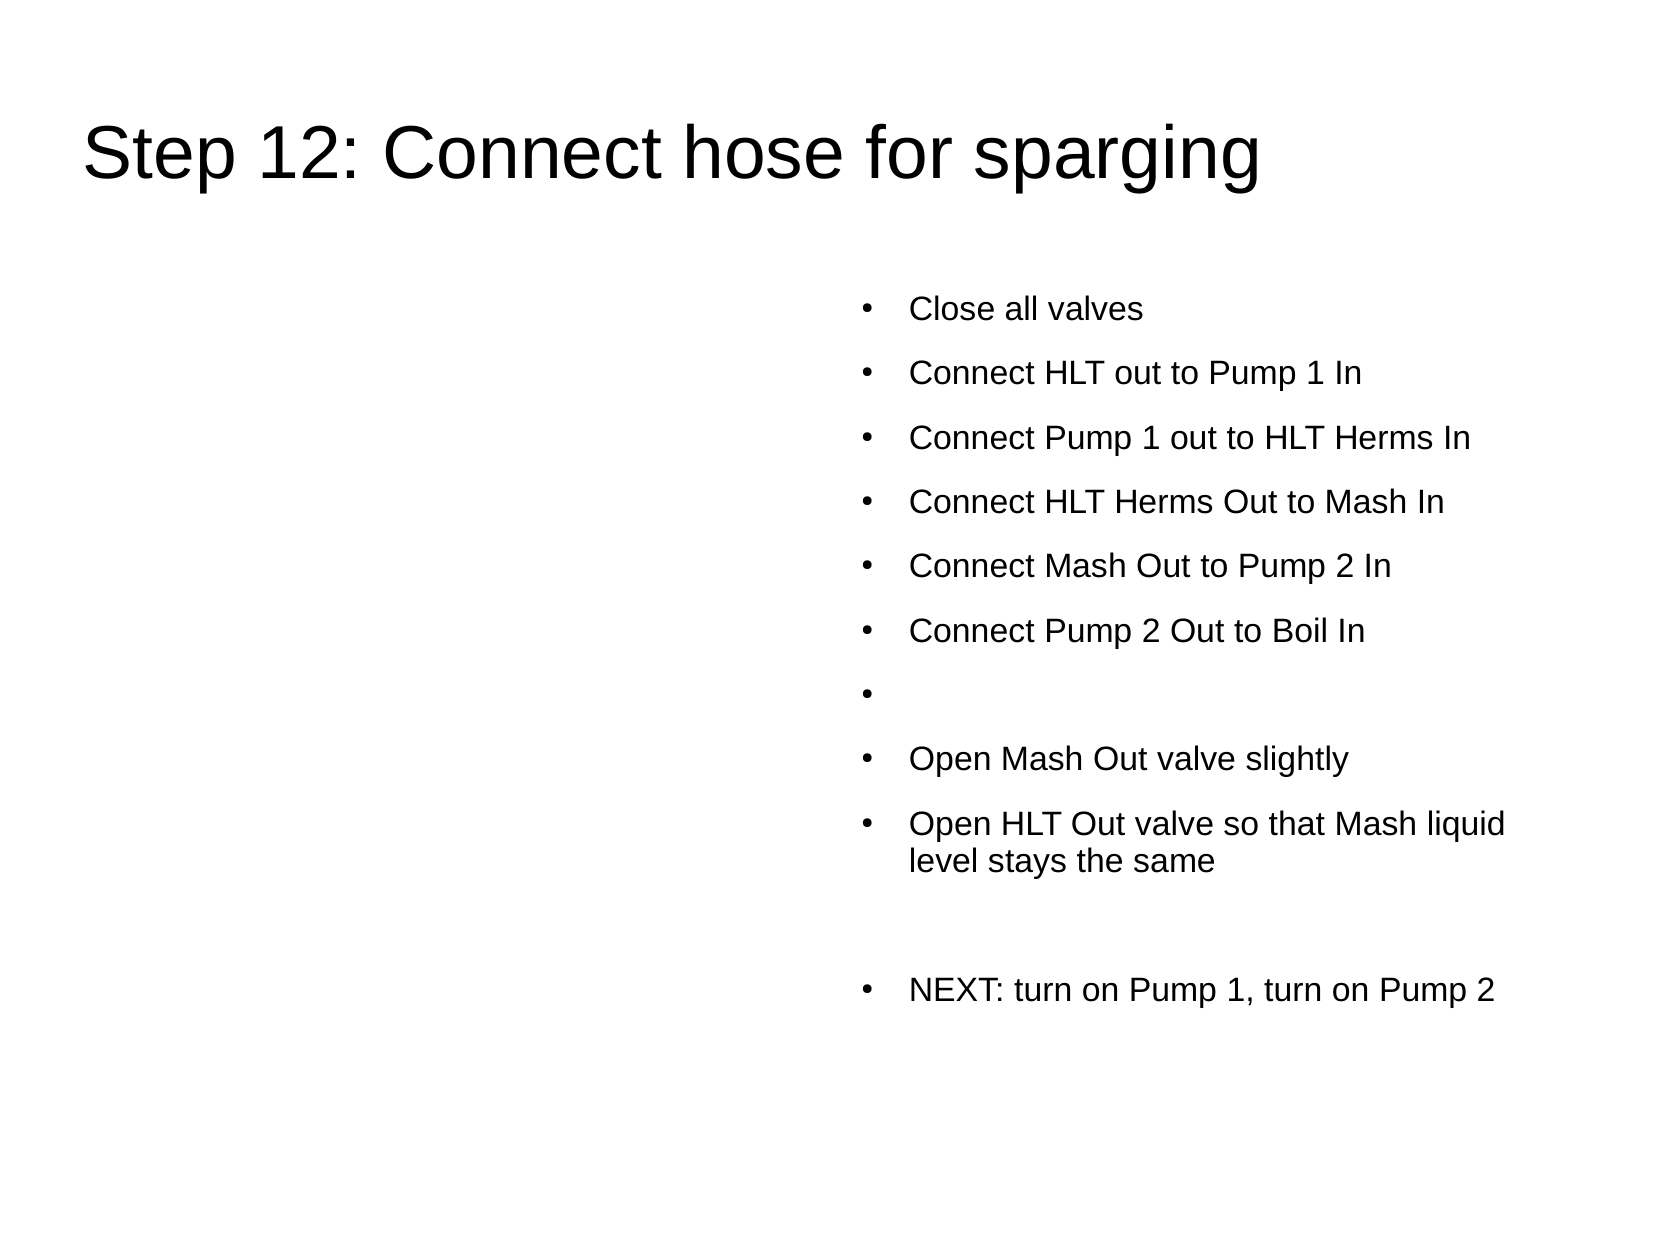

# Step 12: Connect hose for sparging
Close all valves
Connect HLT out to Pump 1 In
Connect Pump 1 out to HLT Herms In
Connect HLT Herms Out to Mash In
Connect Mash Out to Pump 2 In
Connect Pump 2 Out to Boil In
Open Mash Out valve slightly
Open HLT Out valve so that Mash liquid level stays the same
NEXT: turn on Pump 1, turn on Pump 2